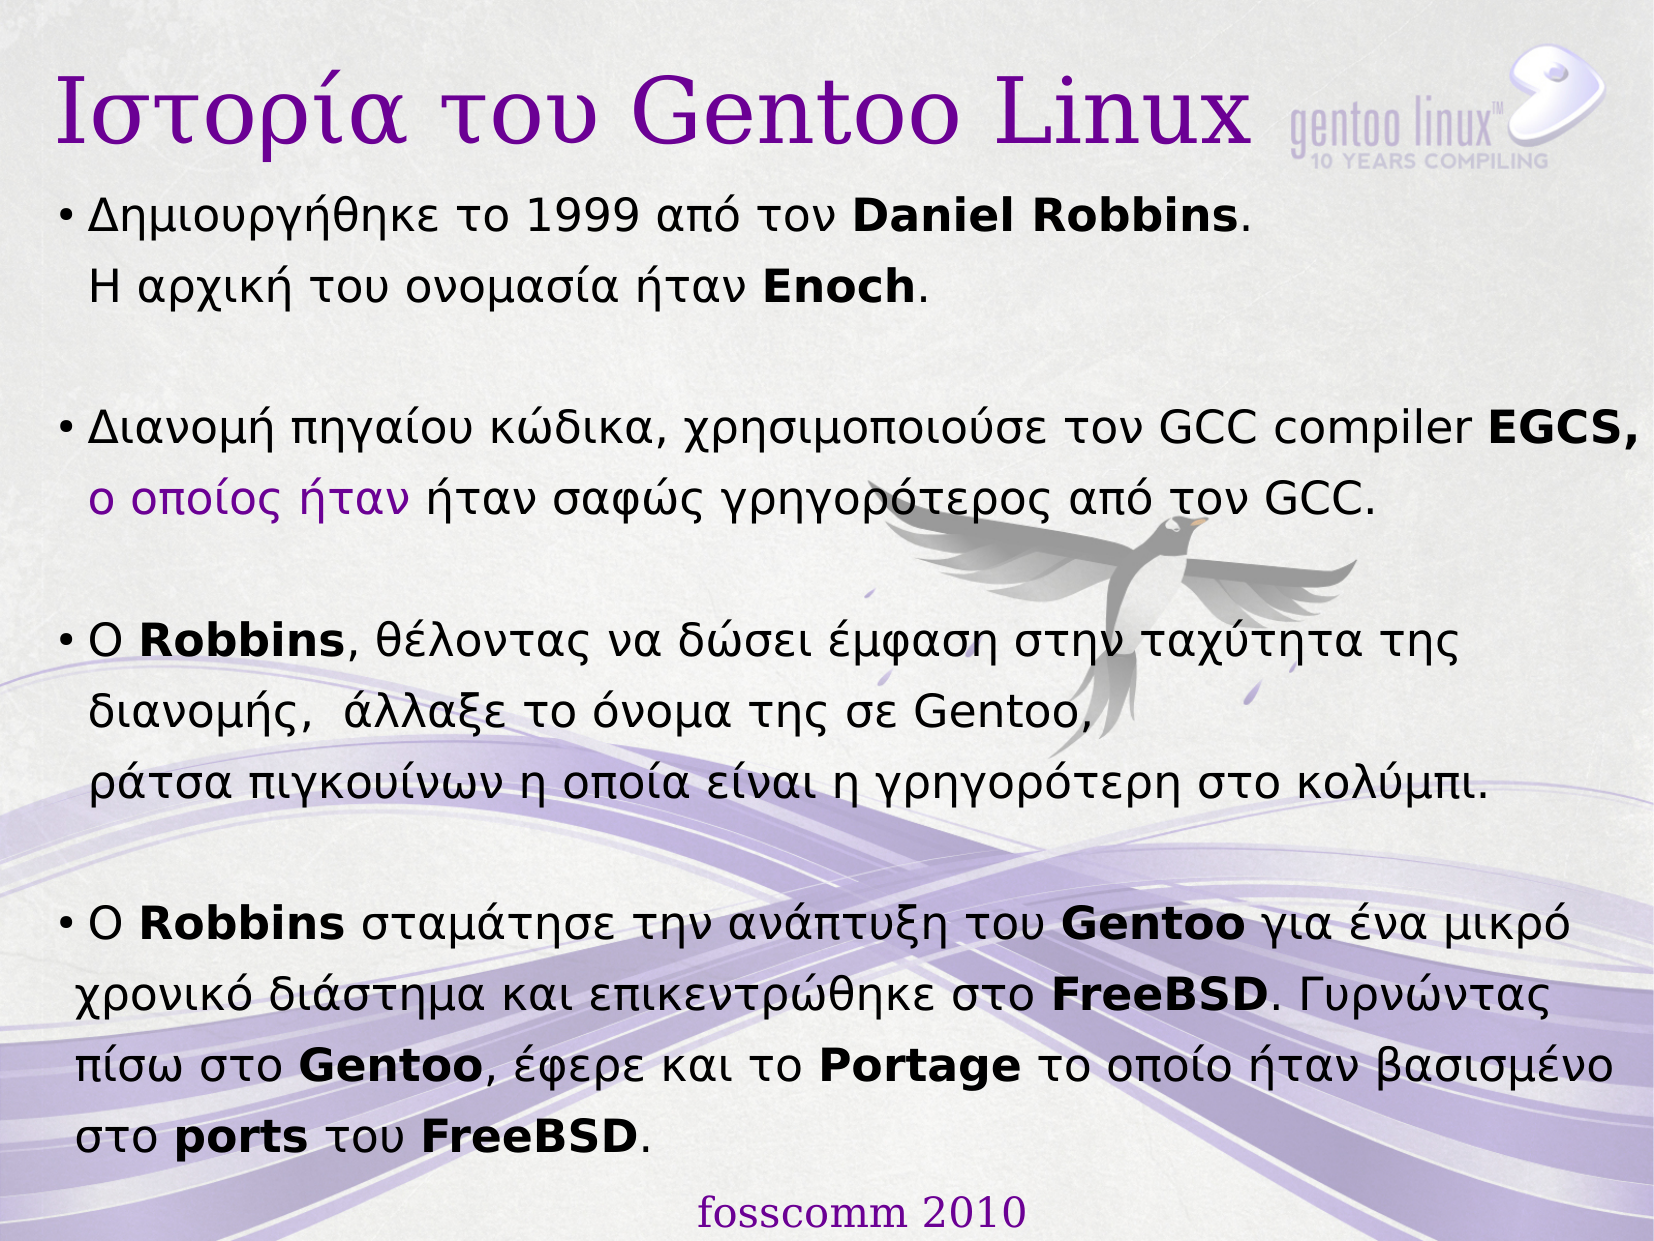

# Ιστορία του Gentoo Linux
Δημιουργήθηκε το 1999 από τον Daniel Robbins.
H αρχική του ονομασία ήταν Enoch.
Διανομή πηγαίου κώδικα, χρησιμοποιούσε τον GCC compiler EGCS,
ο οποίος ήταν ήταν σαφώς γρηγορότερος από τον GCC.
Ο Robbins, θέλοντας να δώσει έμφαση στην ταχύτητα της
διανομής, άλλαξε το όνομα της σε Gentoo,
ράτσα πιγκουίνων η οποία είναι η γρηγορότερη στο κολύμπι.
Ο Robbins σταμάτησε την ανάπτυξη του Gentoo για ένα μικρό
χρονικό διάστημα και επικεντρώθηκε στο FreeBSD. Γυρνώντας
πίσω στο Gentoo, έφερε και το Portage το οποίο ήταν βασισμένο
στo ports του FreeBSD.
fosscomm 2010